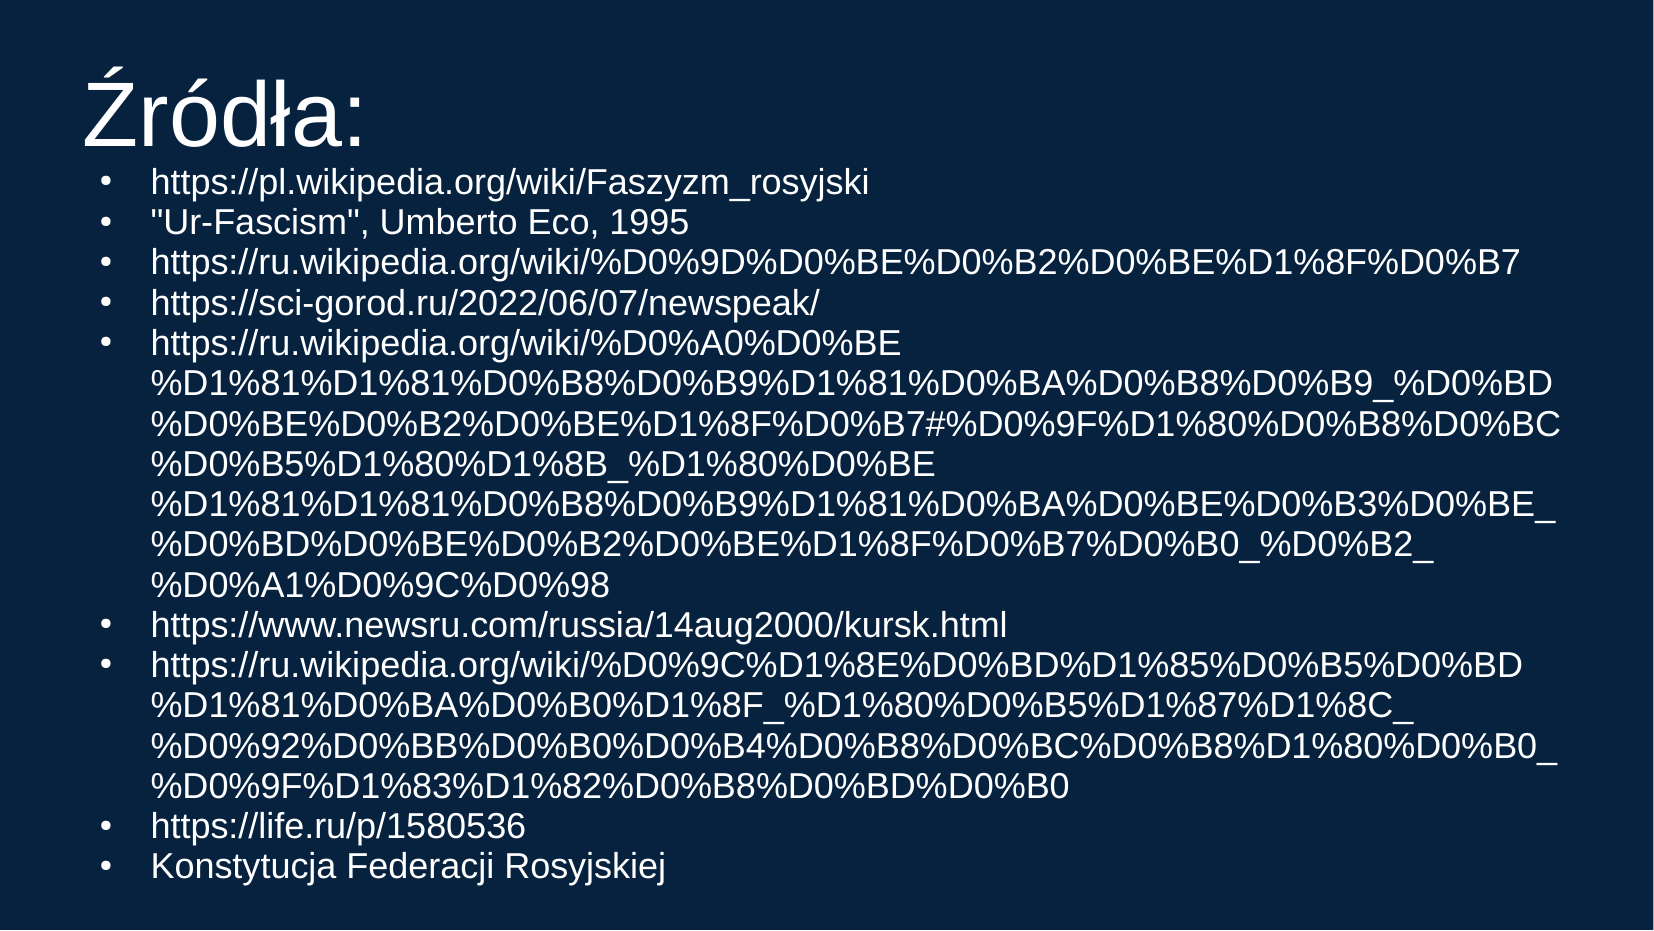

# Źródła:
https://pl.wikipedia.org/wiki/Faszyzm_rosyjski
"Ur-Fascism", Umberto Eco, 1995
https://ru.wikipedia.org/wiki/%D0%9D%D0%BE%D0%B2%D0%BE%D1%8F%D0%B7
https://sci-gorod.ru/2022/06/07/newspeak/
https://ru.wikipedia.org/wiki/%D0%A0%D0%BE%D1%81%D1%81%D0%B8%D0%B9%D1%81%D0%BA%D0%B8%D0%B9_%D0%BD%D0%BE%D0%B2%D0%BE%D1%8F%D0%B7#%D0%9F%D1%80%D0%B8%D0%BC%D0%B5%D1%80%D1%8B_%D1%80%D0%BE%D1%81%D1%81%D0%B8%D0%B9%D1%81%D0%BA%D0%BE%D0%B3%D0%BE_%D0%BD%D0%BE%D0%B2%D0%BE%D1%8F%D0%B7%D0%B0_%D0%B2_%D0%A1%D0%9C%D0%98
https://www.newsru.com/russia/14aug2000/kursk.html
https://ru.wikipedia.org/wiki/%D0%9C%D1%8E%D0%BD%D1%85%D0%B5%D0%BD%D1%81%D0%BA%D0%B0%D1%8F_%D1%80%D0%B5%D1%87%D1%8C_%D0%92%D0%BB%D0%B0%D0%B4%D0%B8%D0%BC%D0%B8%D1%80%D0%B0_%D0%9F%D1%83%D1%82%D0%B8%D0%BD%D0%B0
https://life.ru/p/1580536
Konstytucja Federacji Rosyjskiej